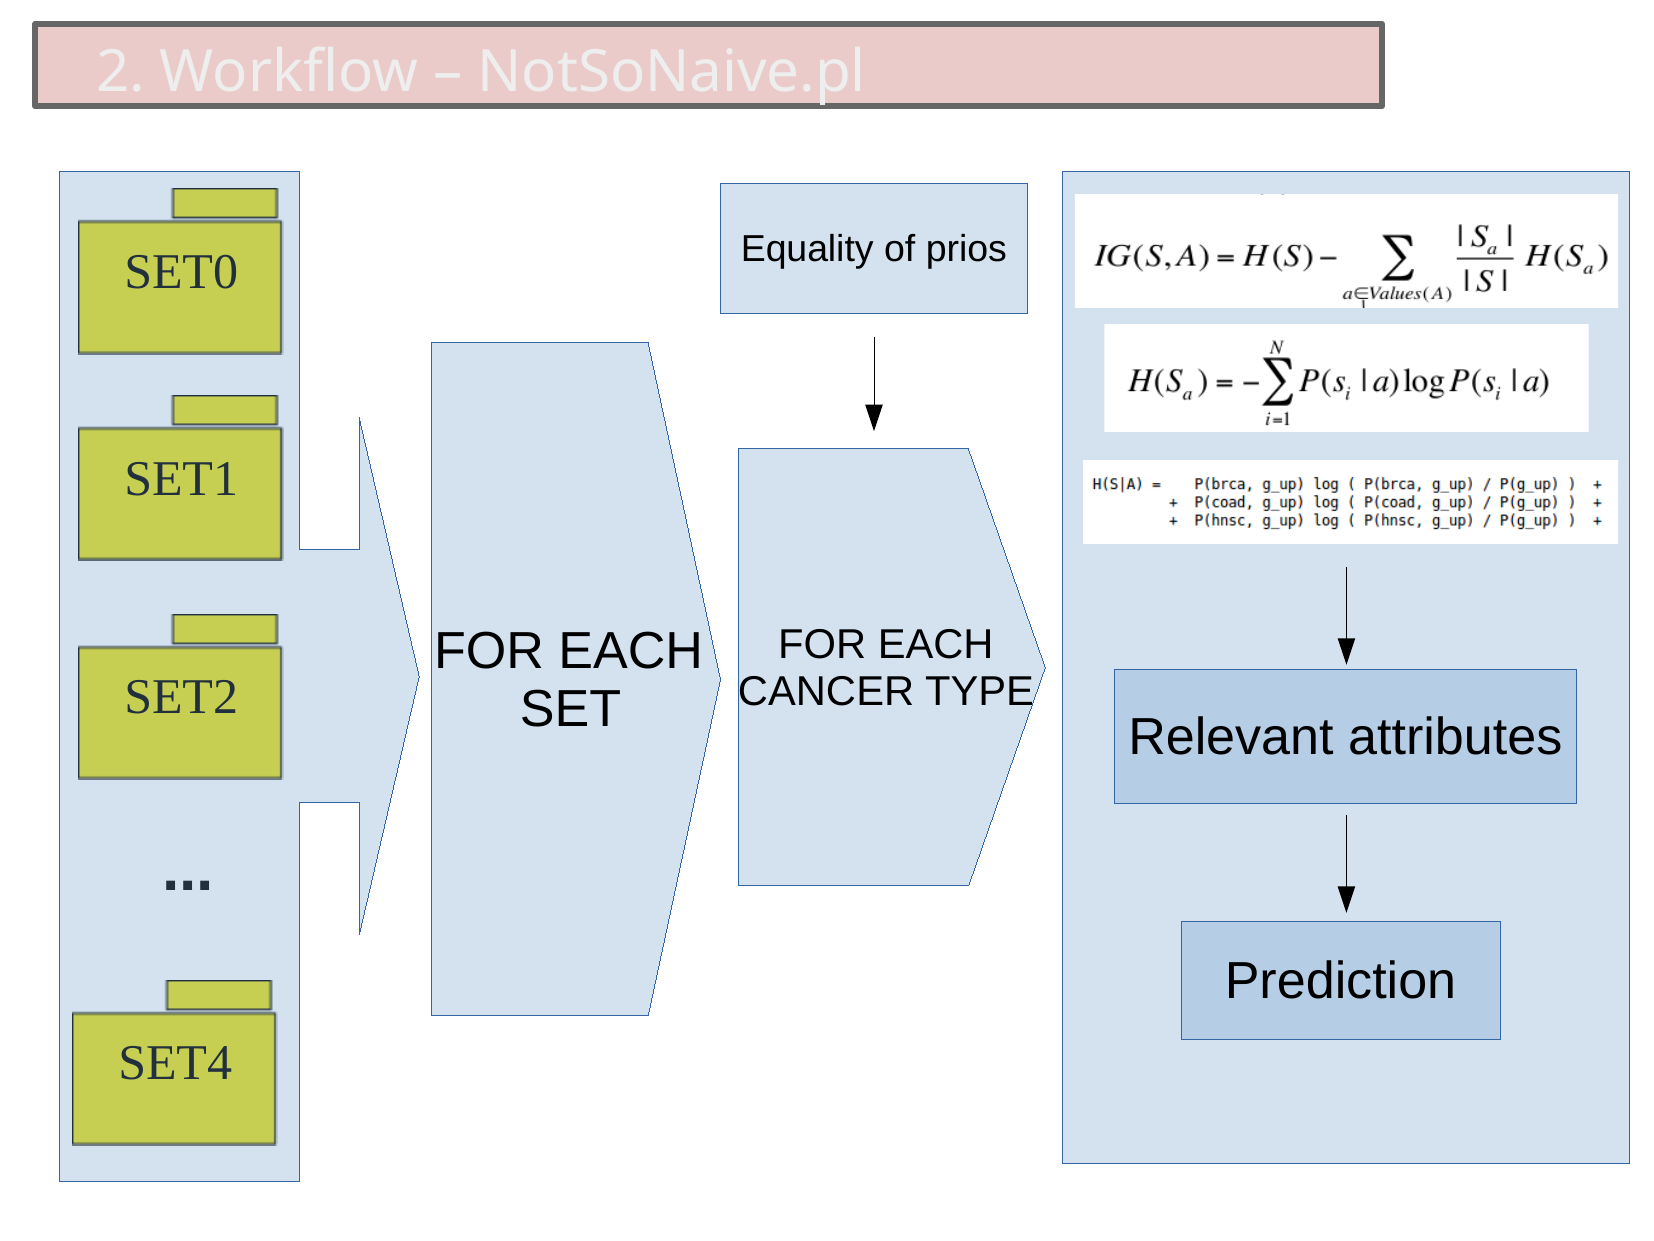

2. Workflow – NotSoNaive.pl
Equality of prios
SET0
FOR EACH
SET
SET1
SET1
FOR EACH
CANCER TYPE
SET2
Relevant attributes
...
Prediction
SET4